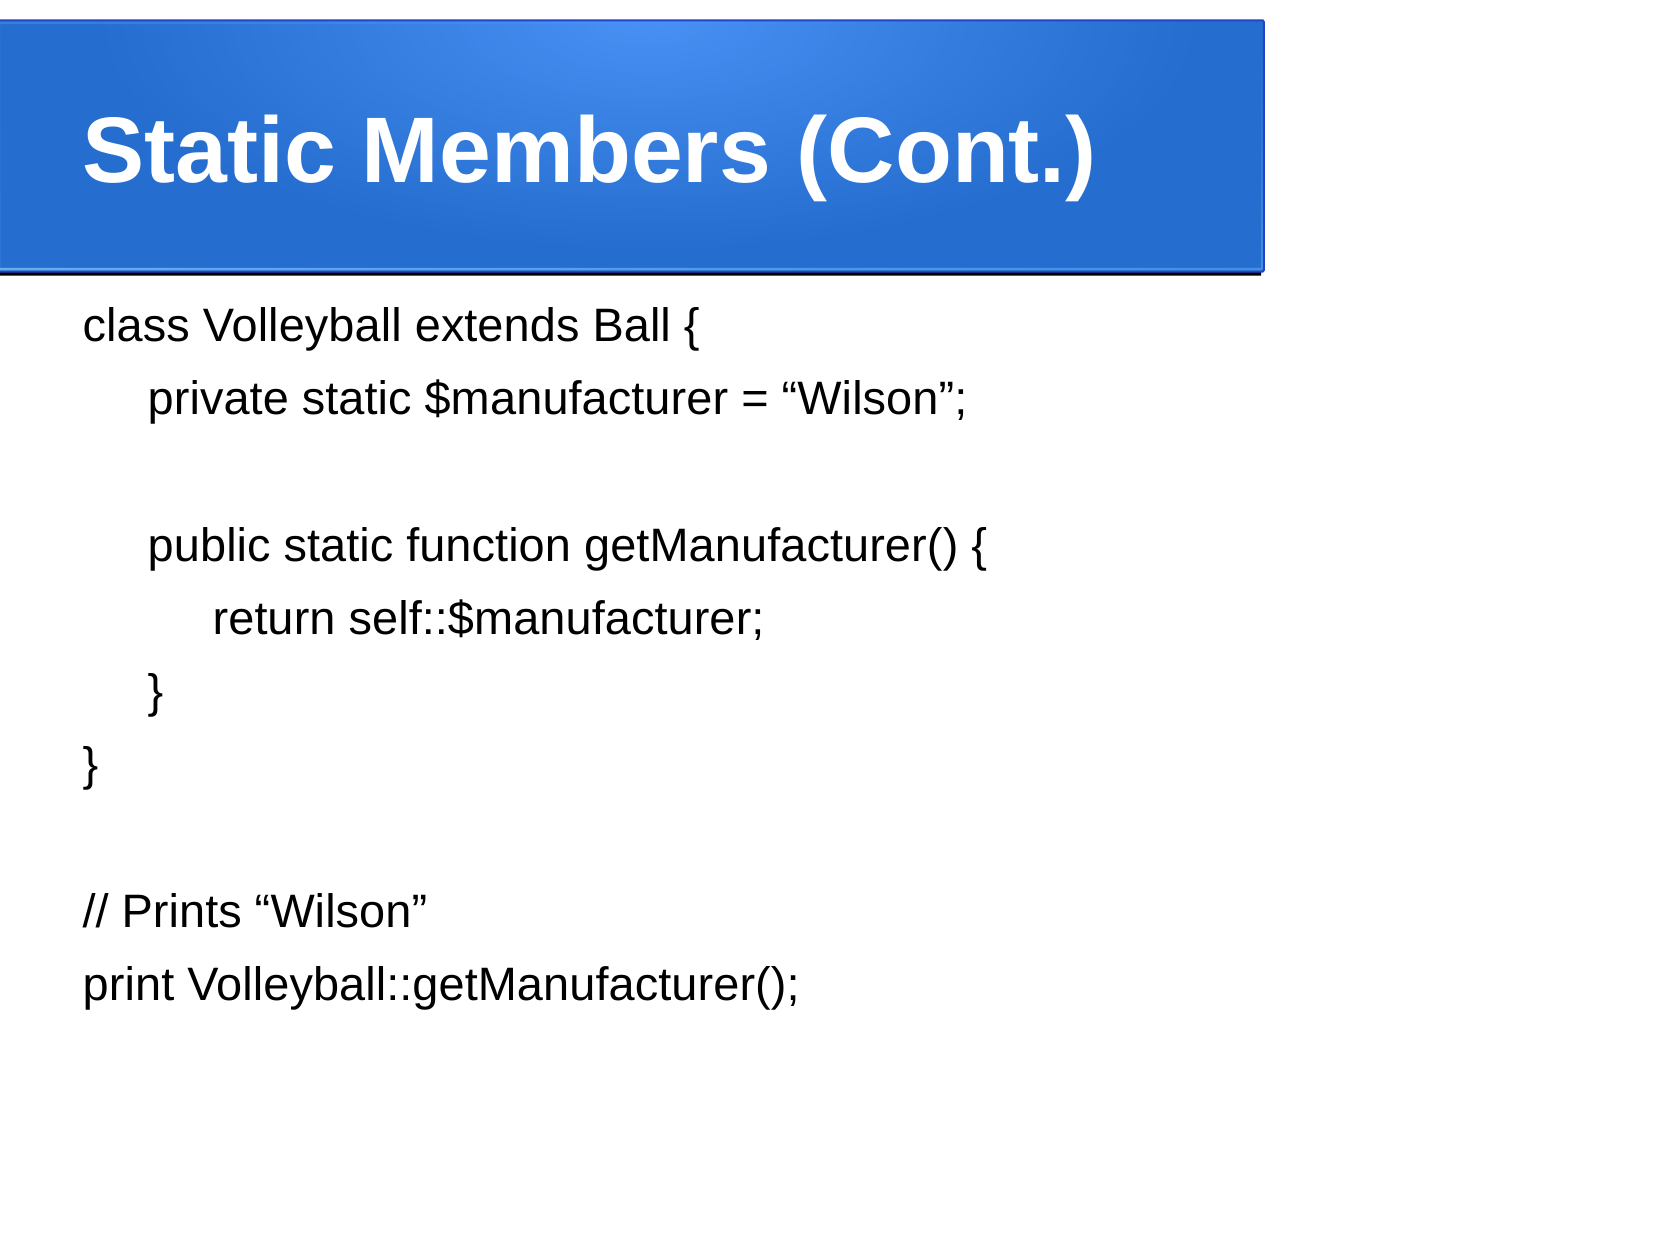

# Static Members (Cont.)
class Volleyball extends Ball {
 private static $manufacturer = “Wilson”;
 public static function getManufacturer() {
 return self::$manufacturer;
 }
}
// Prints “Wilson”
print Volleyball::getManufacturer();